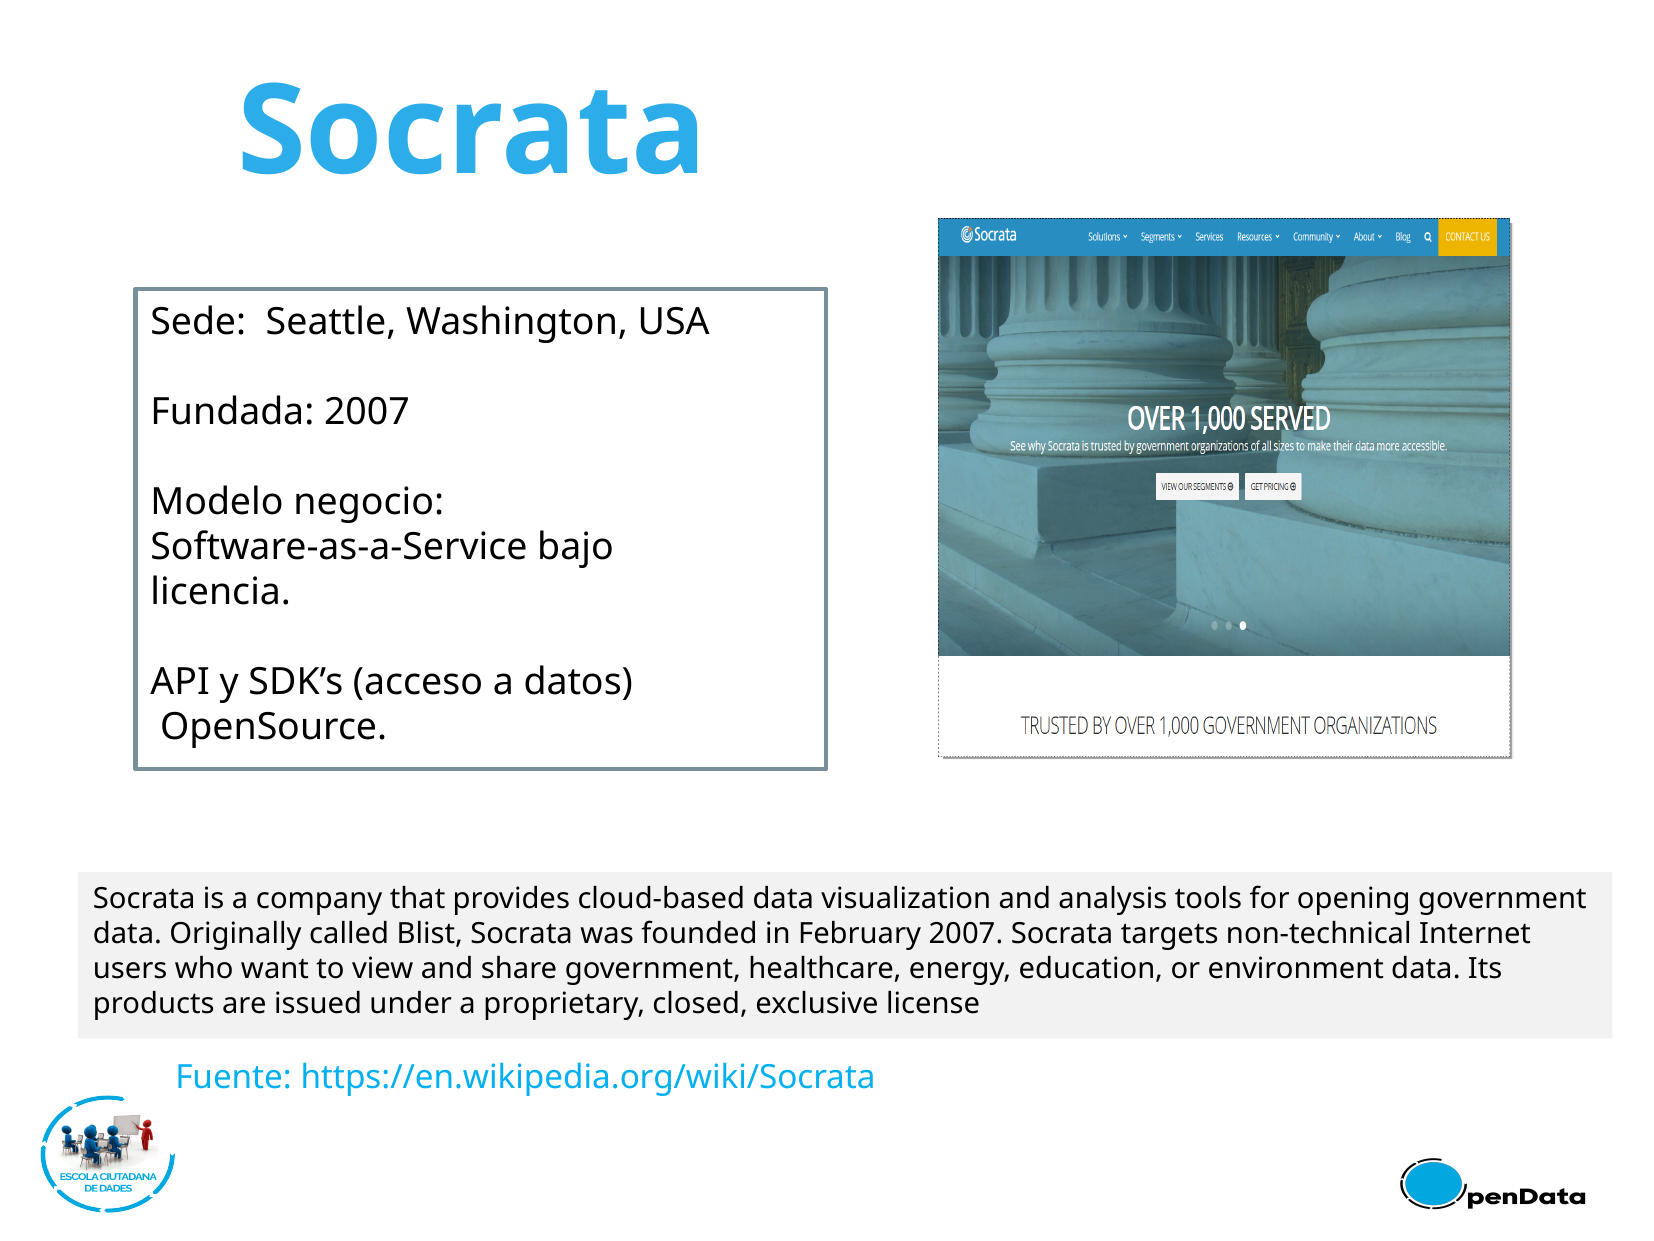

Socrata
Sede: Seattle, Washington, USA
Fundada: 2007
Modelo negocio:
Software-as-a-Service bajo
licencia.
API y SDK’s (acceso a datos)
 OpenSource.
Socrata is a company that provides cloud-based data visualization and analysis tools for opening government data. Originally called Blist, Socrata was founded in February 2007. Socrata targets non-technical Internet users who want to view and share government, healthcare, energy, education, or environment data. Its products are issued under a proprietary, closed, exclusive license
Fuente: https://en.wikipedia.org/wiki/Socrata